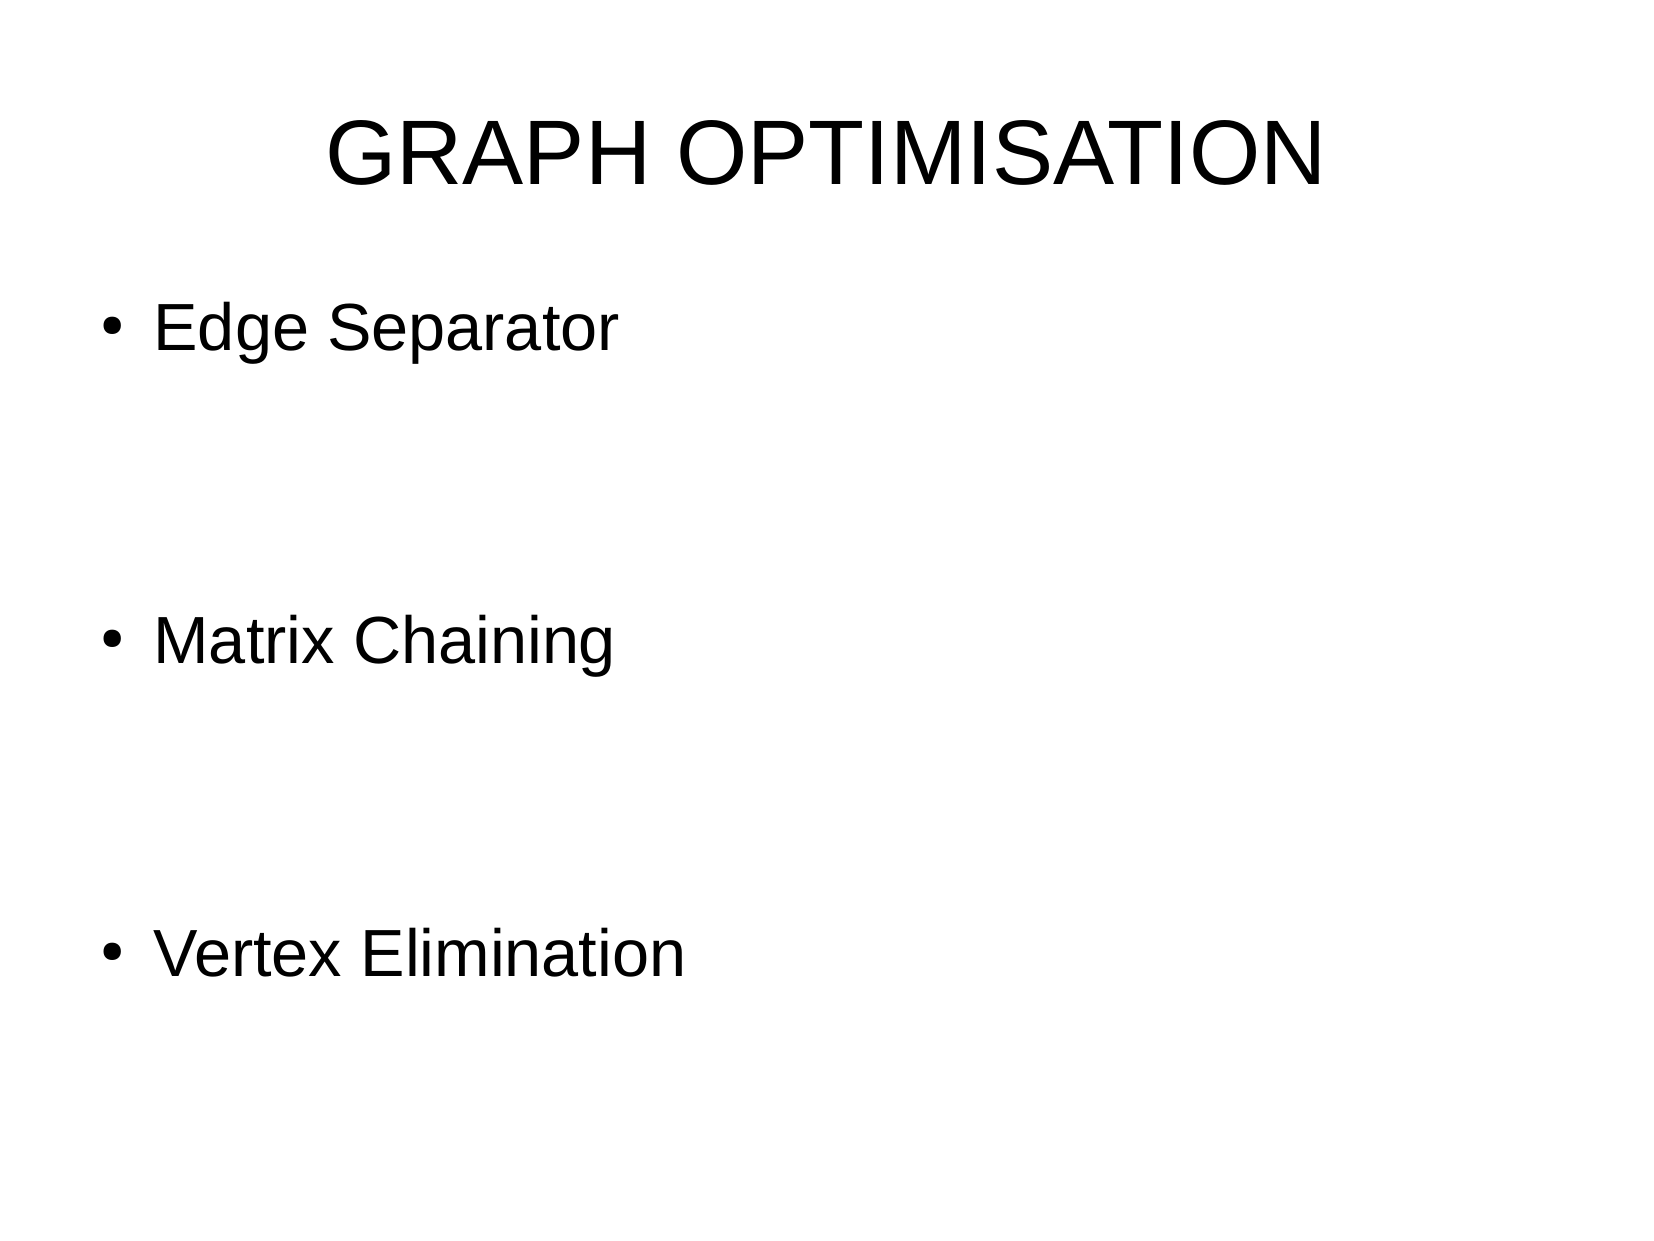

# GRAPH OPTIMISATION
Edge Separator
Matrix Chaining
Vertex Elimination